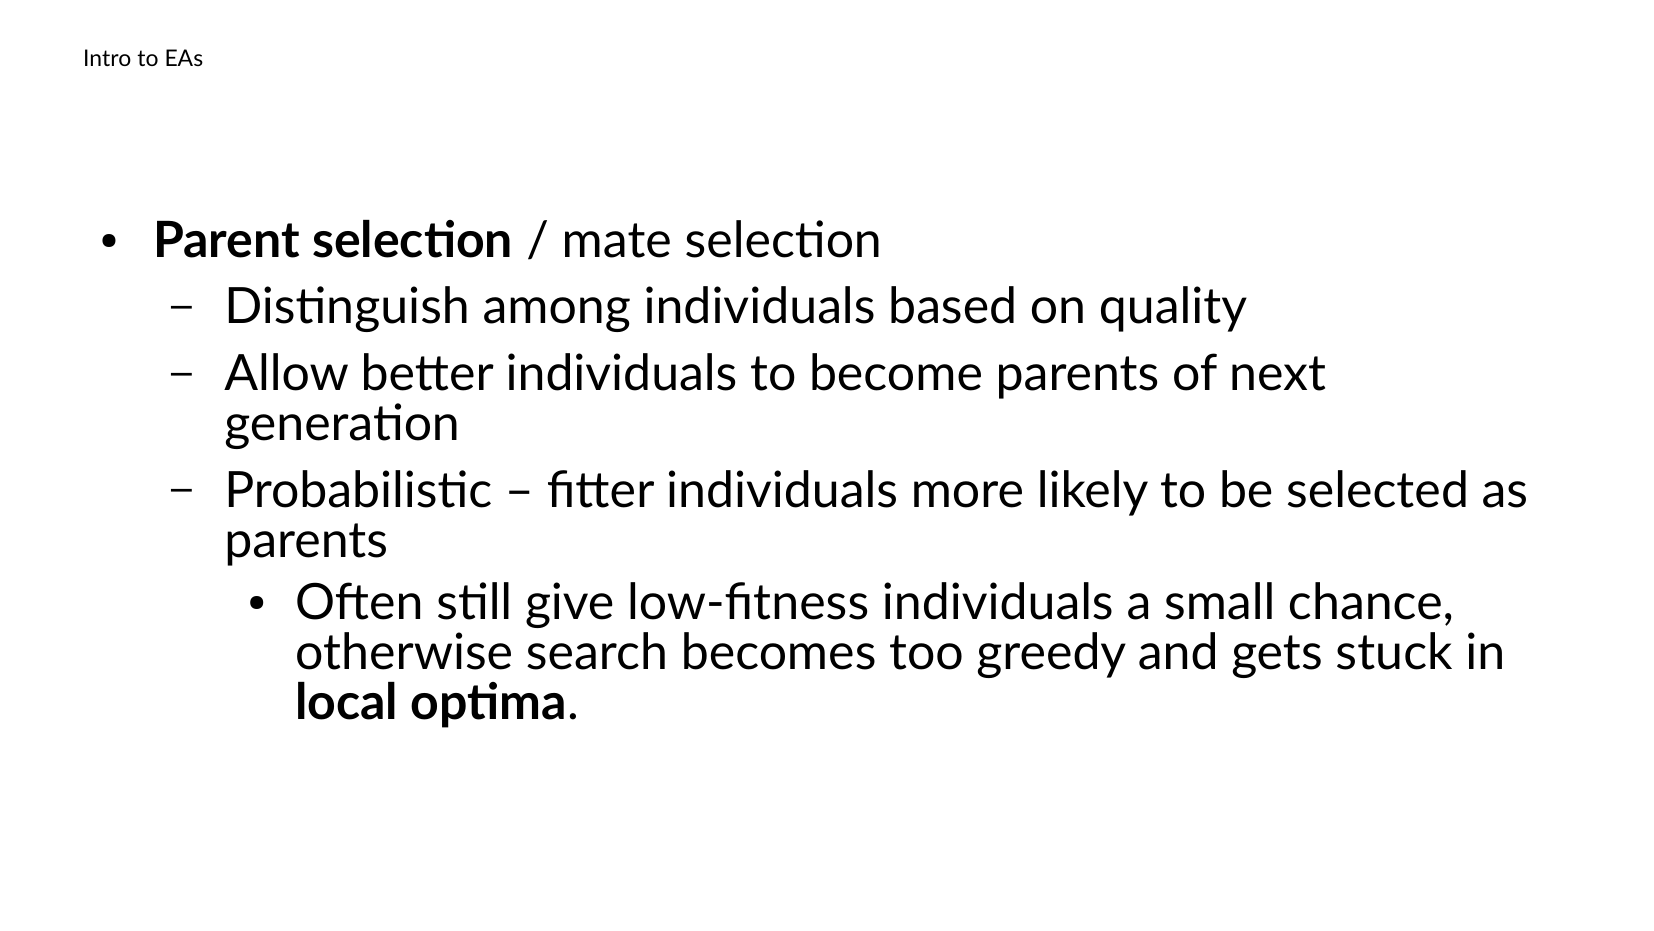

# Intro to EAs
Parent selection / mate selection
Distinguish among individuals based on quality
Allow better individuals to become parents of next generation
Probabilistic – fitter individuals more likely to be selected as parents
Often still give low-fitness individuals a small chance, otherwise search becomes too greedy and gets stuck in local optima.